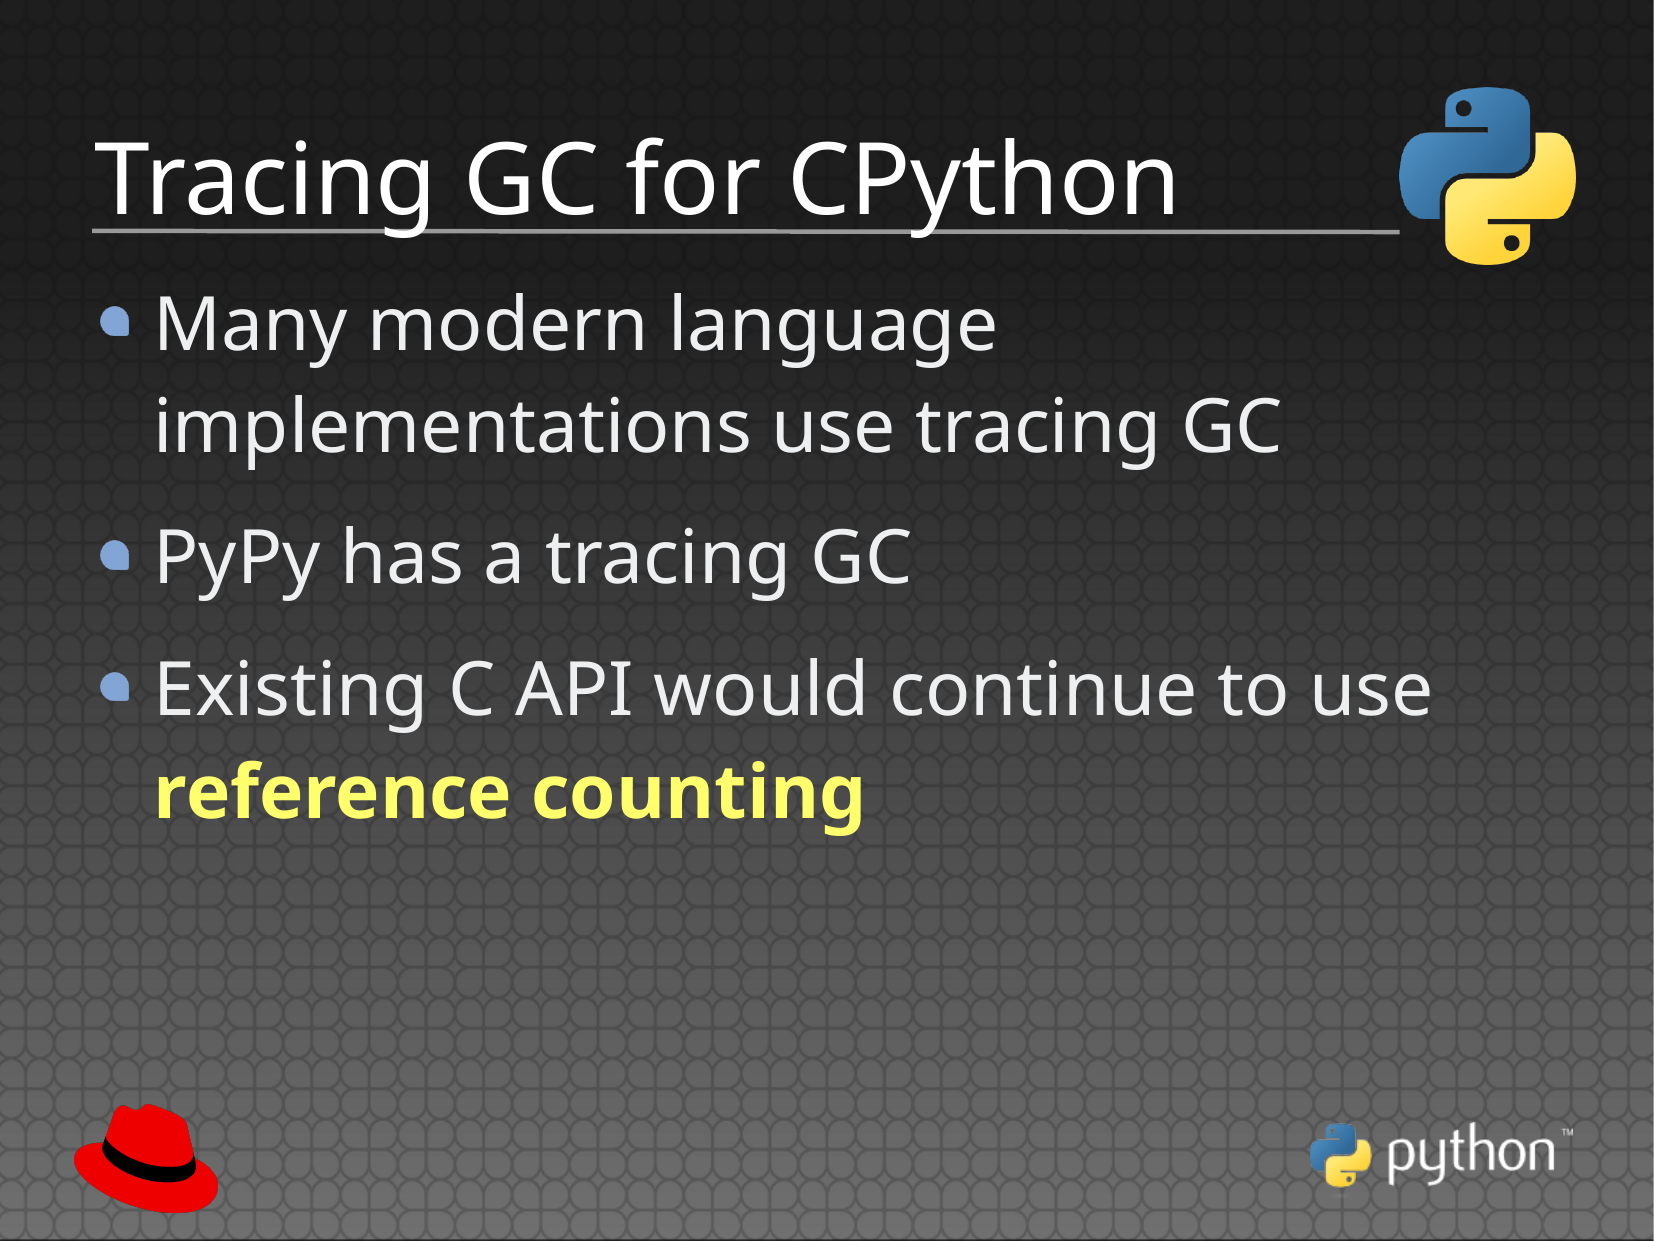

Tracing GC for CPython
# Many modern language implementations use tracing GC
PyPy has a tracing GC
Existing C API would continue to use reference counting